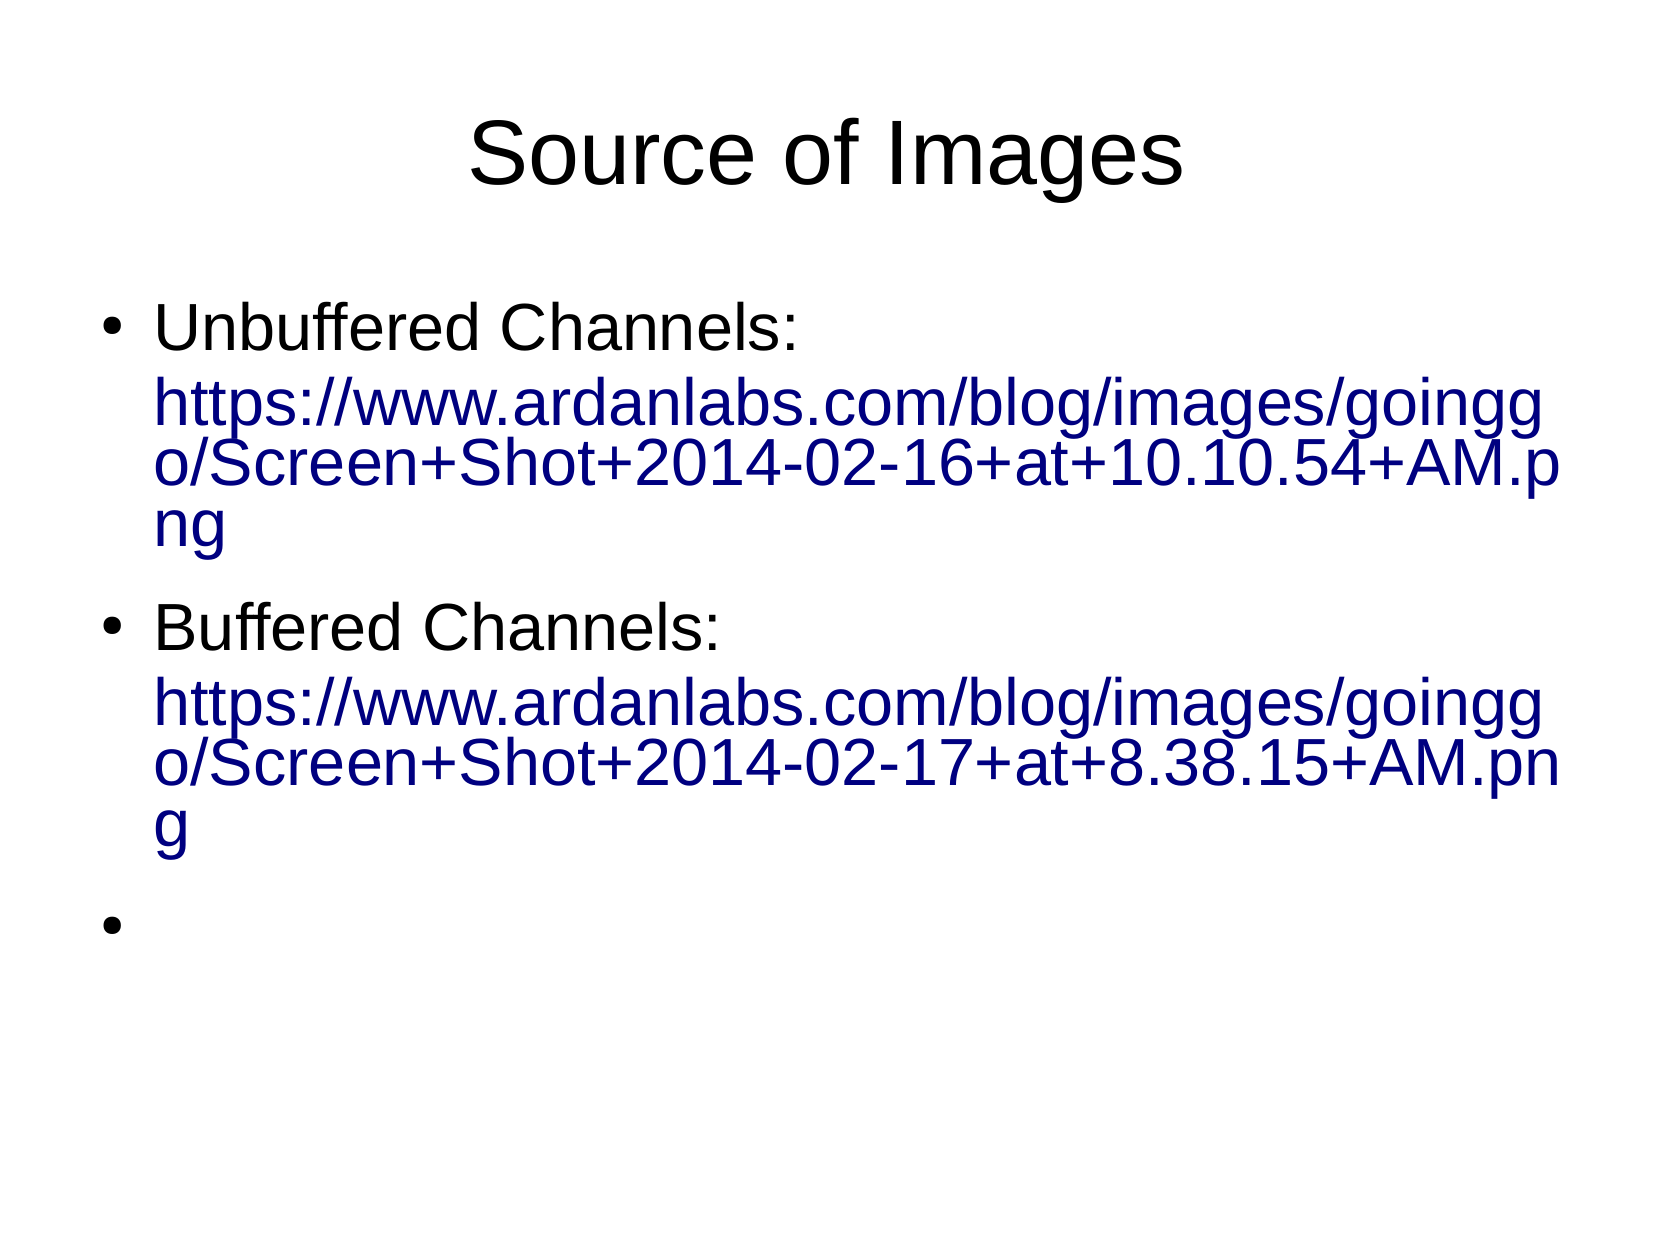

# Source of Images
Unbuffered Channels:
https://www.ardanlabs.com/blog/images/goinggo/Screen+Shot+2014-02-16+at+10.10.54+AM.png
Buffered Channels:
https://www.ardanlabs.com/blog/images/goinggo/Screen+Shot+2014-02-17+at+8.38.15+AM.png